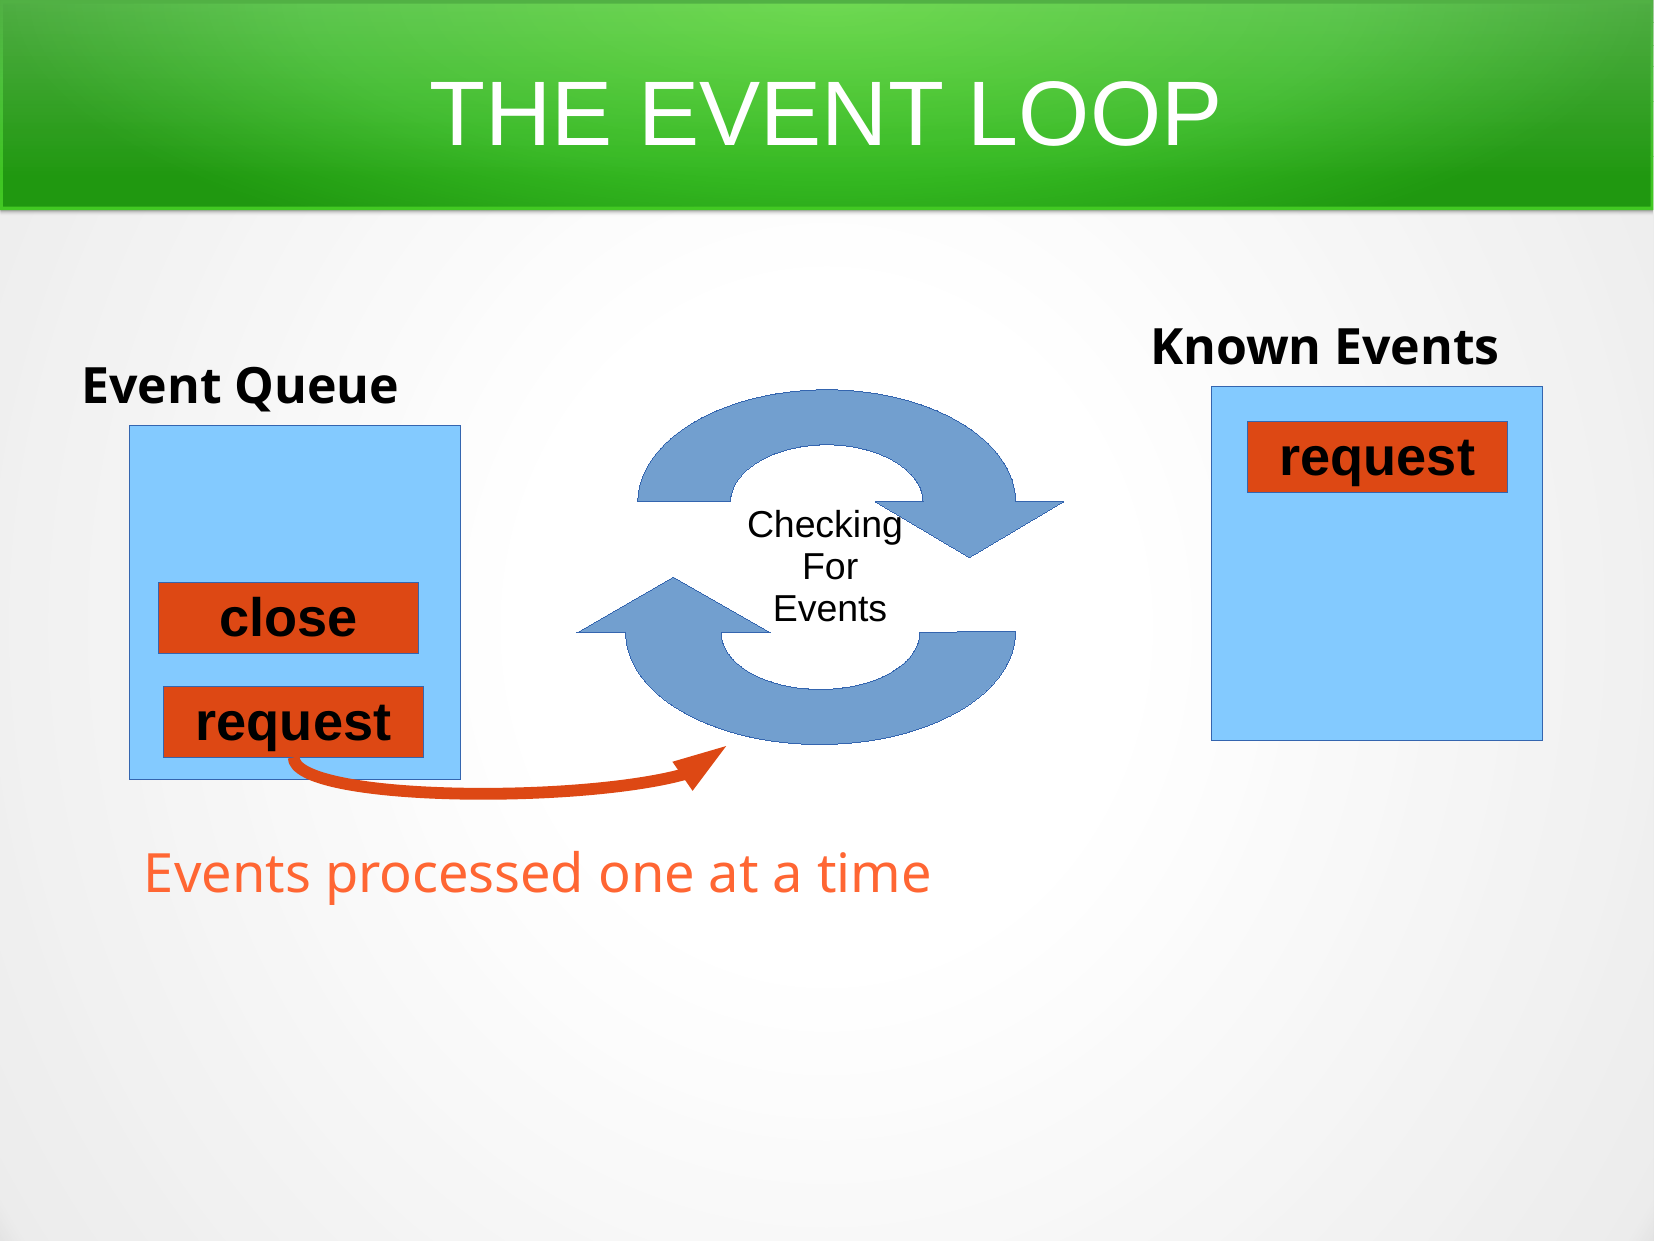

# THE EVENT LOOP
Known Events
 Event Queue
request
Checking
 For
 Events
close
request
Events processed one at a time